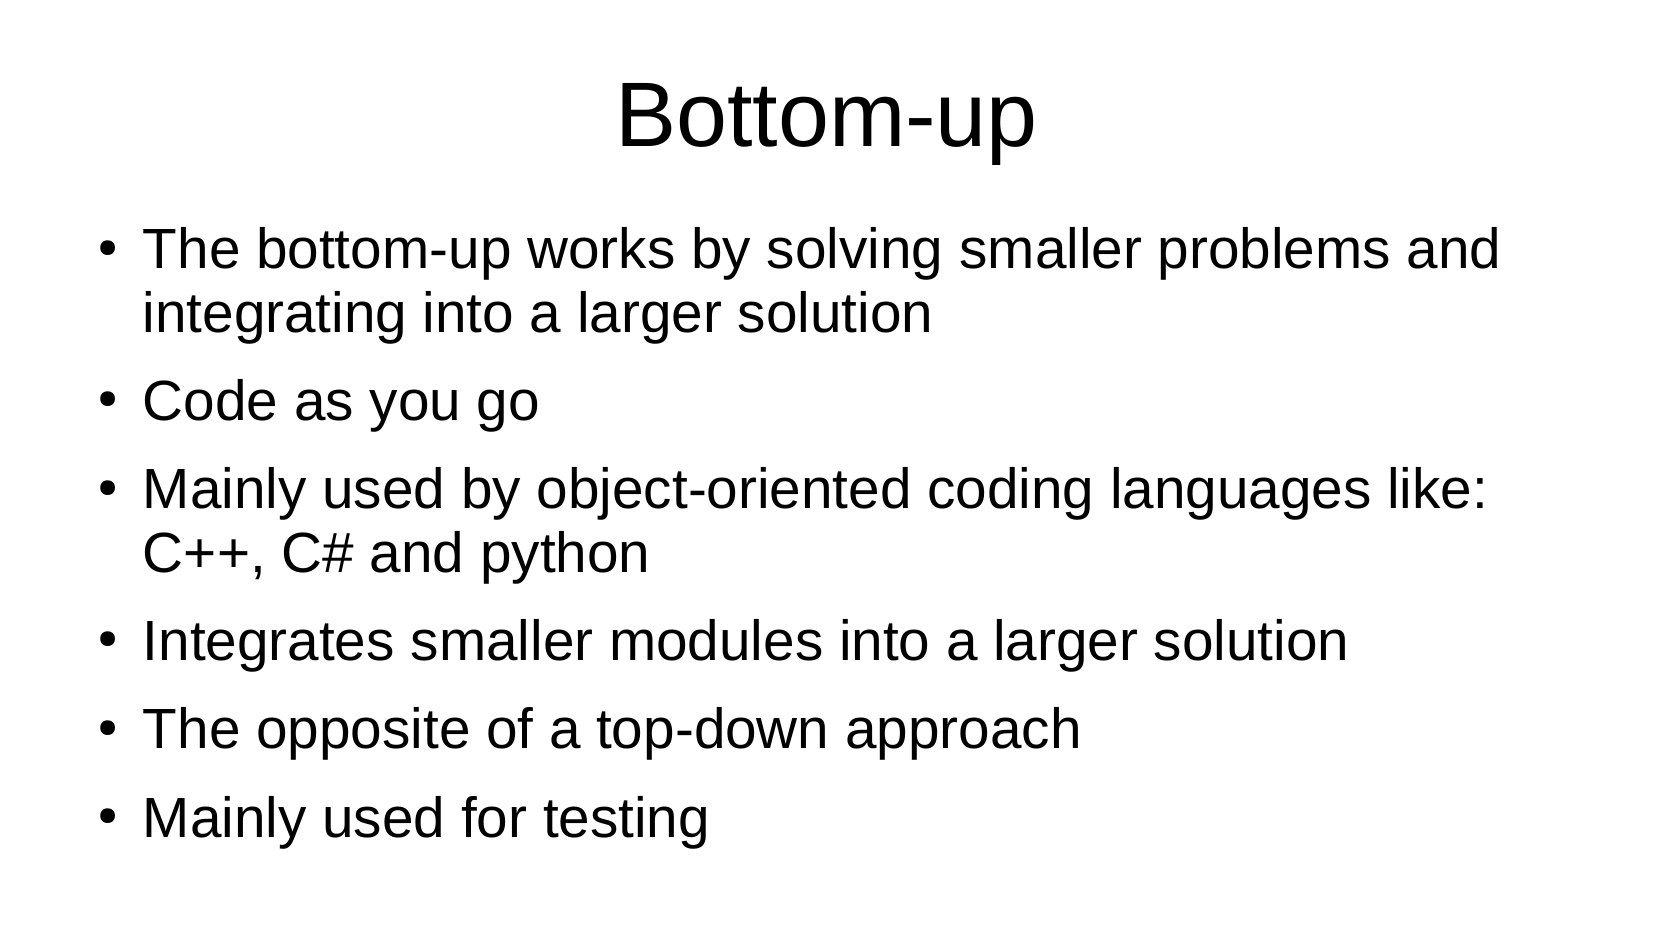

# Bottom-up
The bottom-up works by solving smaller problems and integrating into a larger solution
Code as you go
Mainly used by object-oriented coding languages like: C++, C# and python
Integrates smaller modules into a larger solution
The opposite of a top-down approach
Mainly used for testing